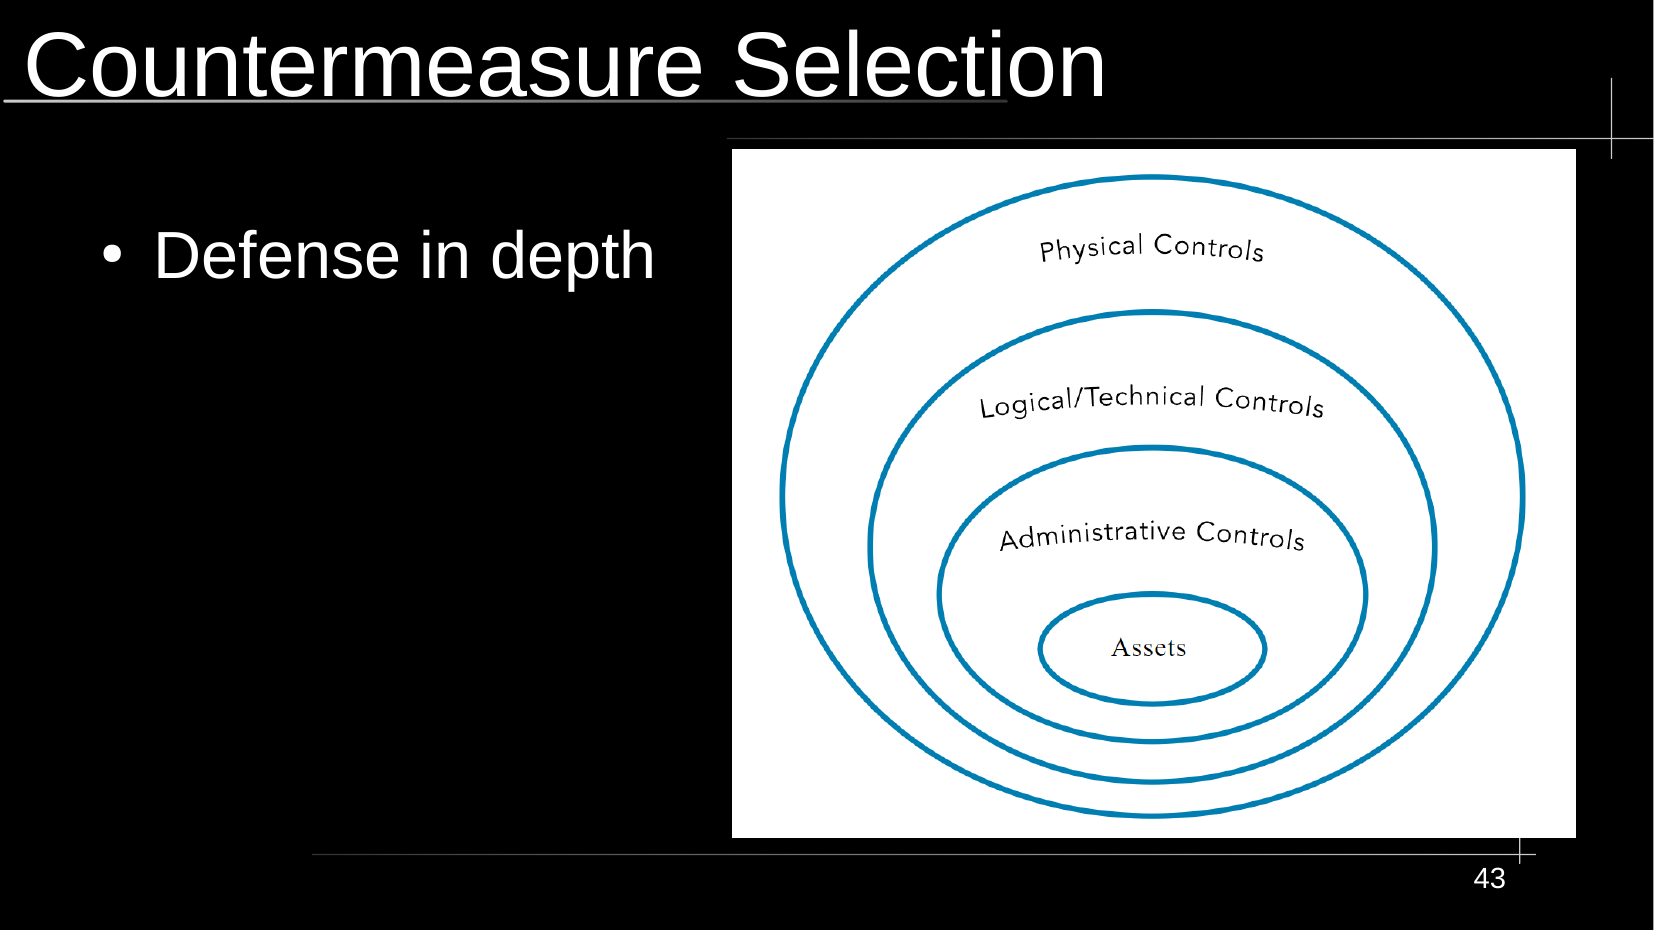

# Countermeasure Selection
Defense in depth
43